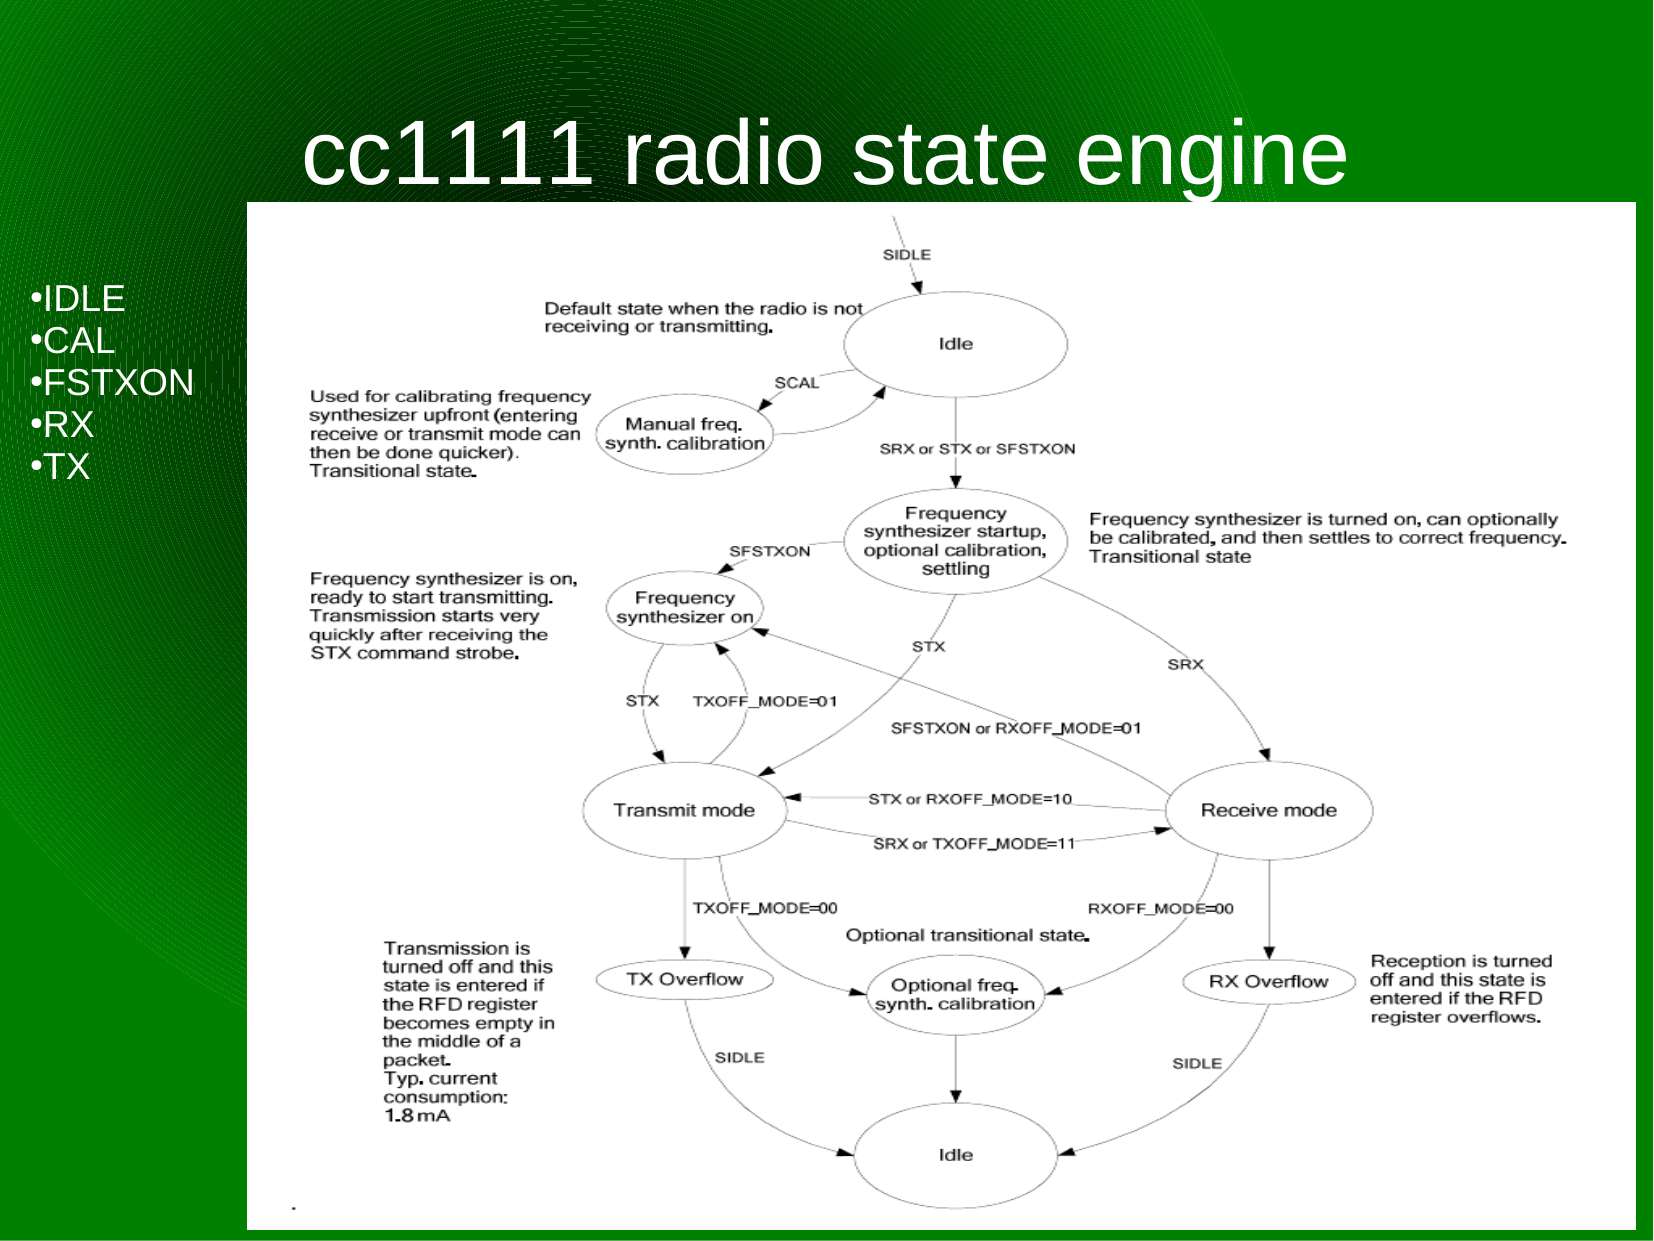

# cc1111 radio state engine
IDLE
CAL
FSTXON
RX
TX